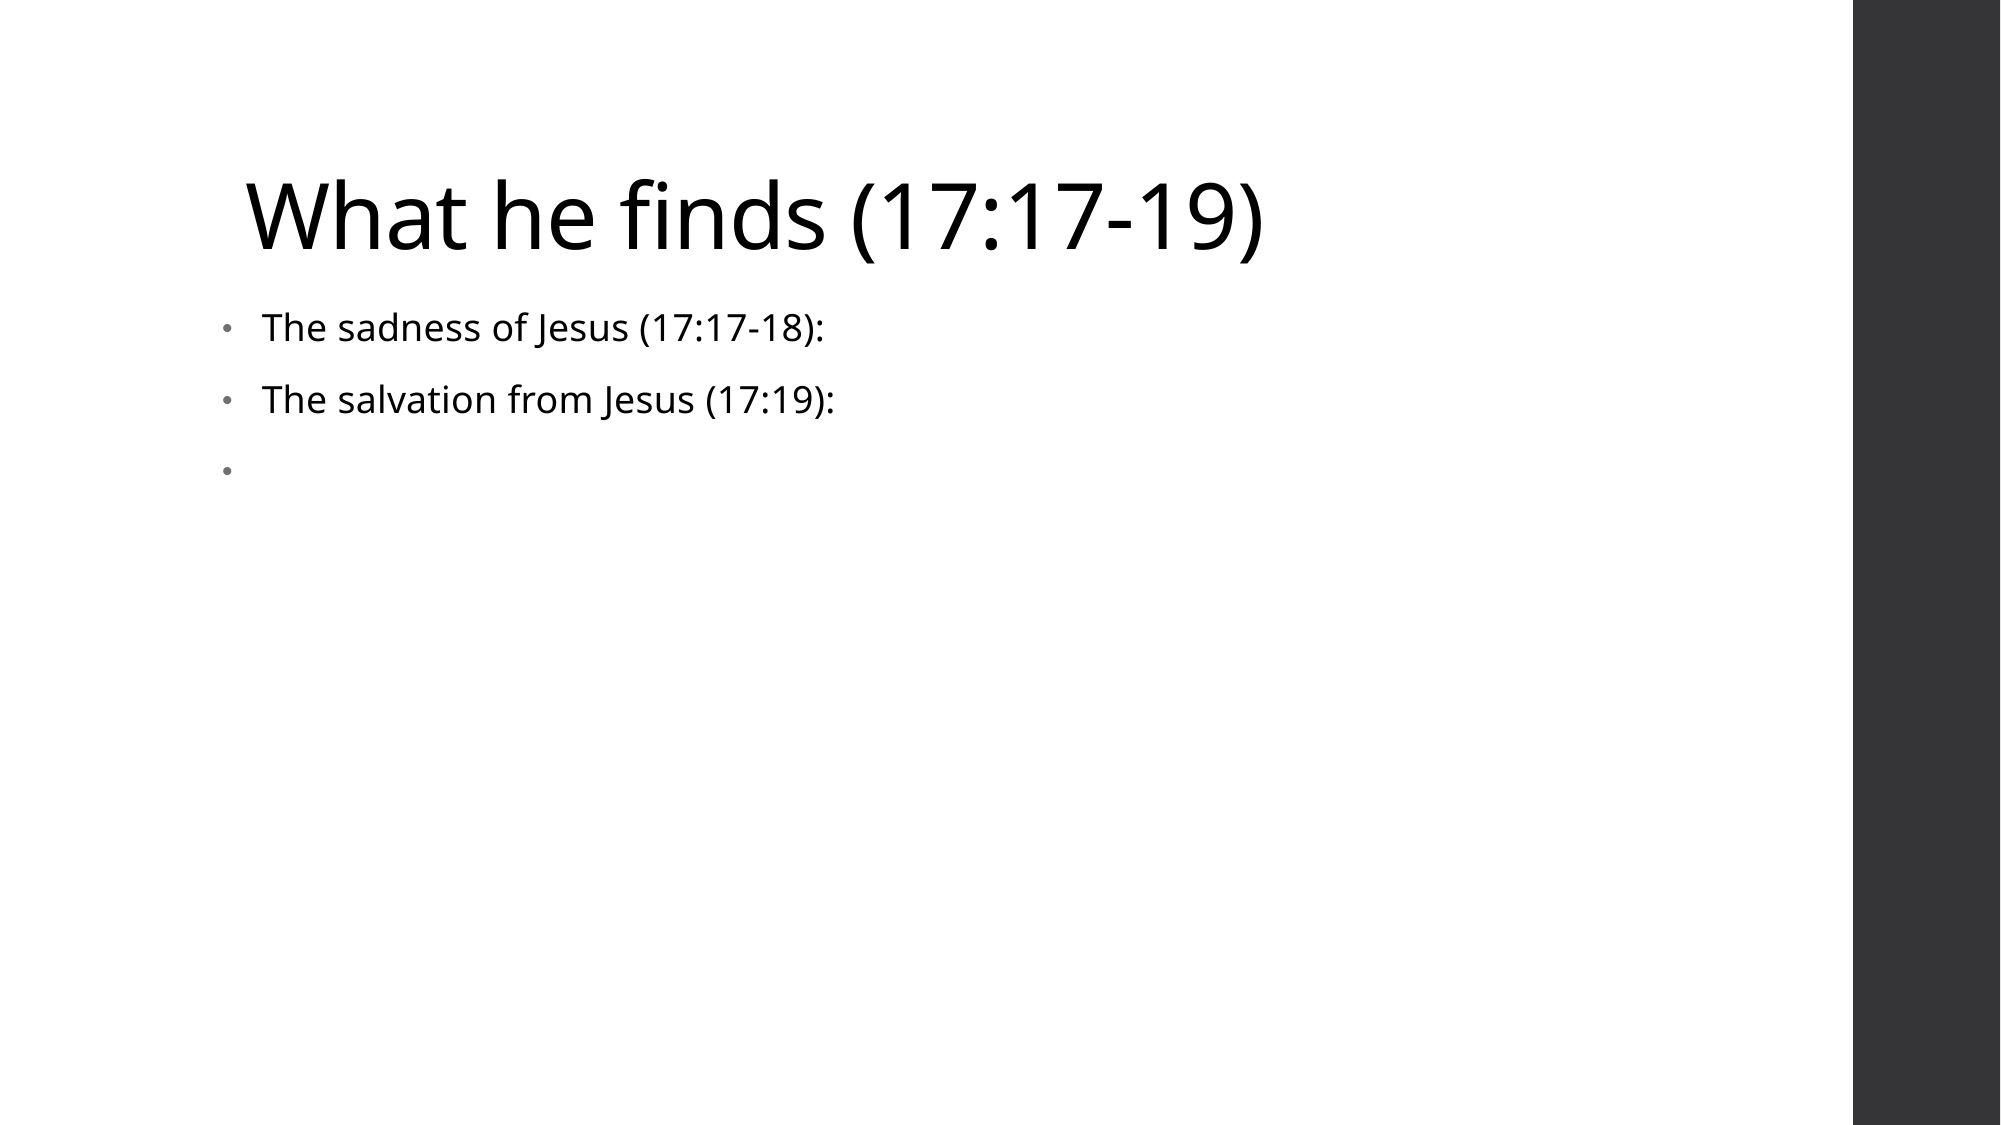

# What he finds (17:17-19)
 The sadness of Jesus (17:17-18):
 The salvation from Jesus (17:19):